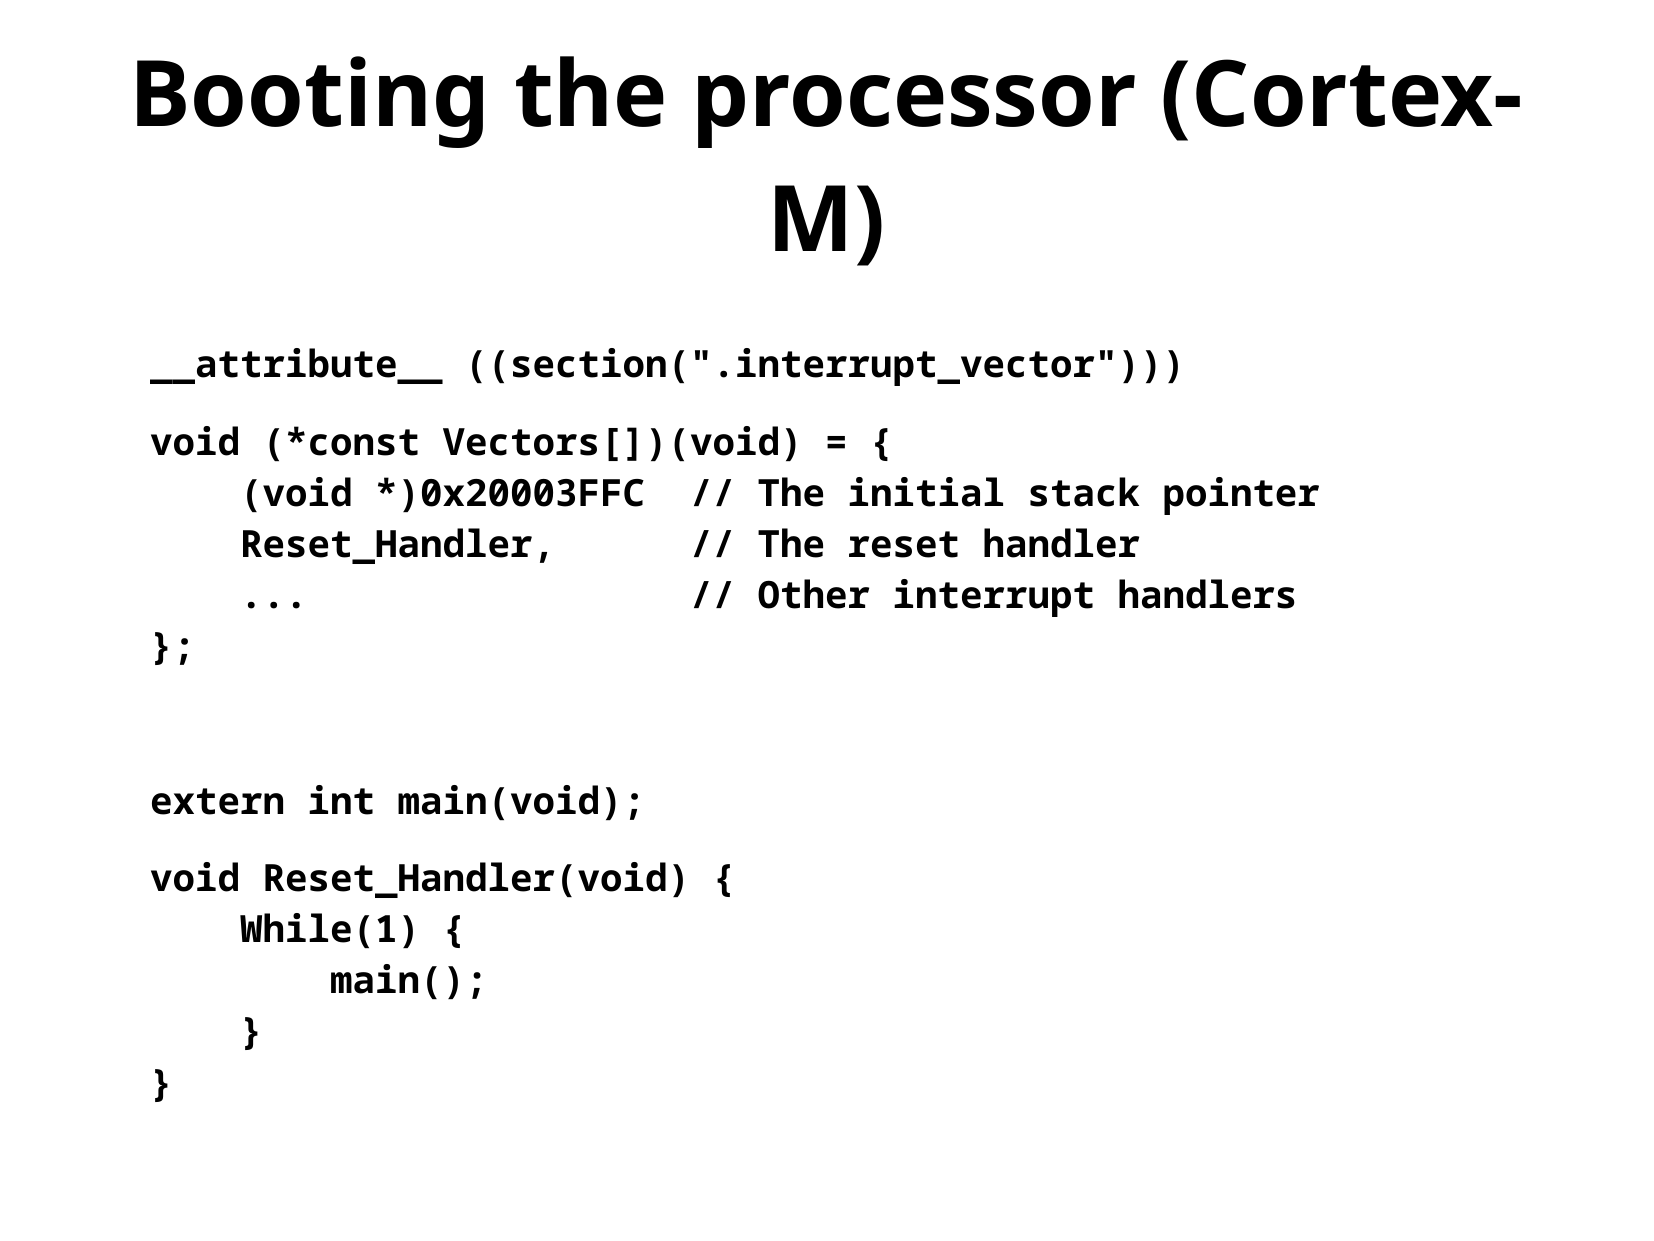

# Booting the processor (Cortex-M)
__attribute__ ((section(".interrupt_vector")))
void (*const Vectors[])(void) = {
 (void *)0x20003FFC // The initial stack pointer
 Reset_Handler, // The reset handler
 ...	 // Other interrupt handlers
};
extern int main(void);
void Reset_Handler(void) {
 While(1) {
 main();
 }
}